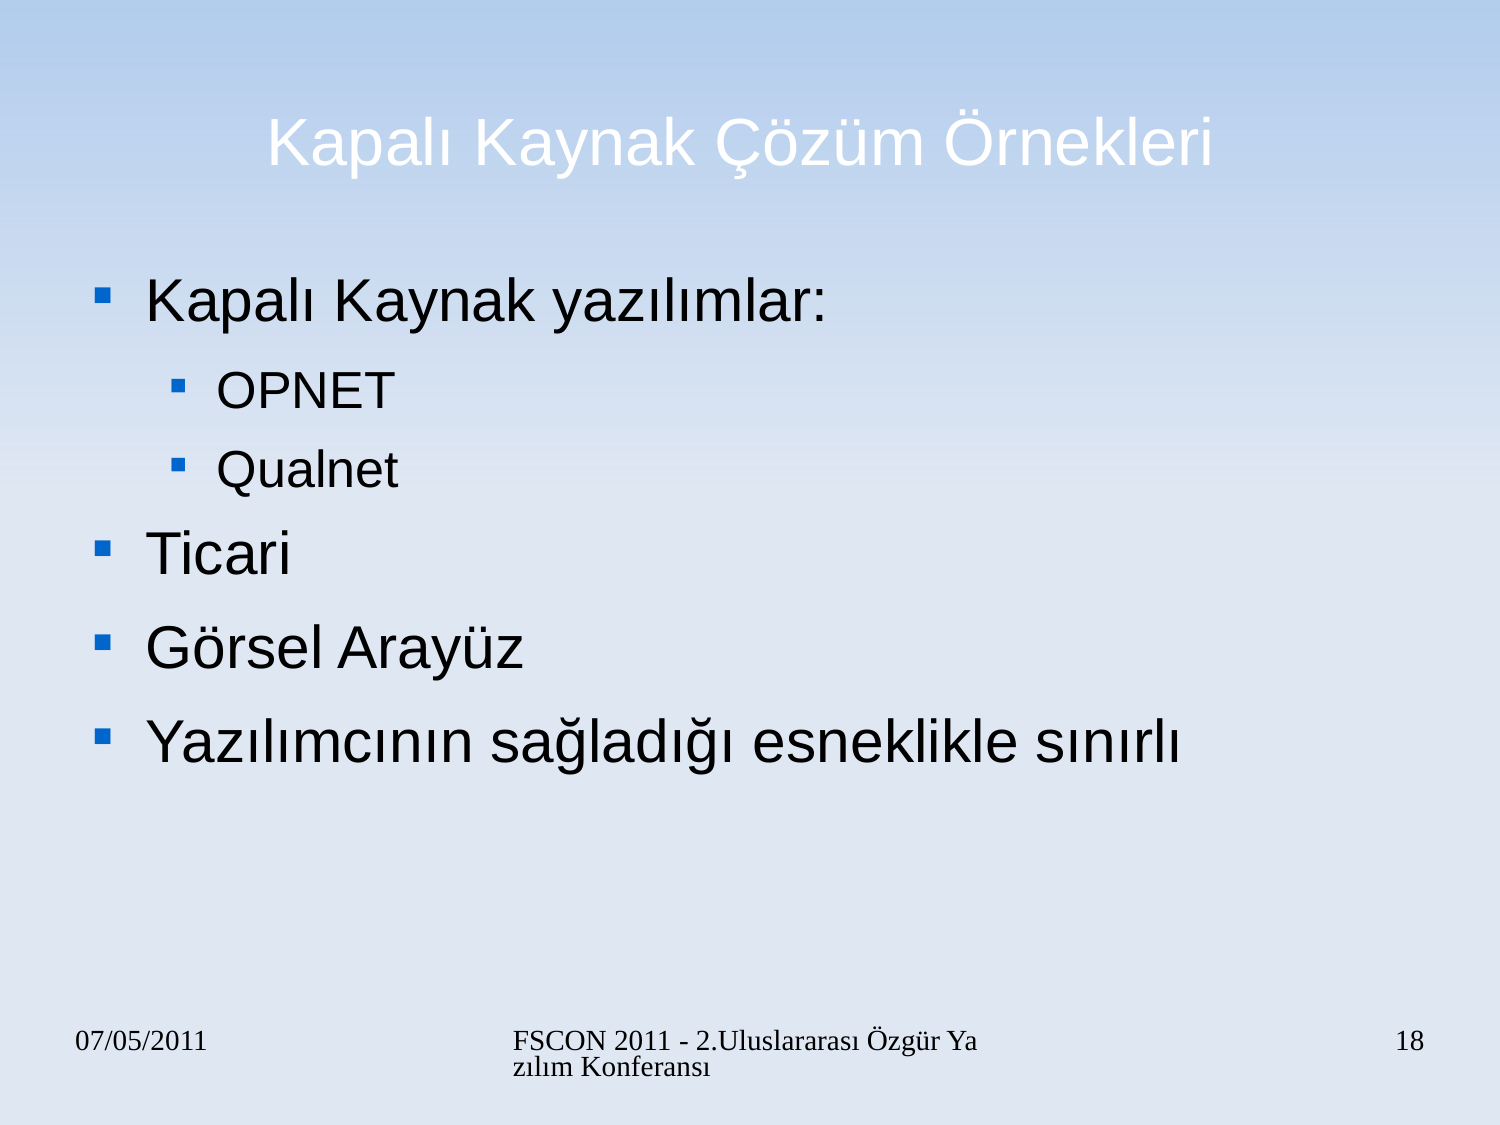

Kapalı Kaynak Çözüm Örnekleri
# Kapalı Kaynak yazılımlar:
OPNET
Qualnet
Ticari
Görsel Arayüz
Yazılımcının sağladığı esneklikle sınırlı
07/05/2011
FSCON 2011 - 2.Uluslararası Özgür Yazılım Konferansı
18